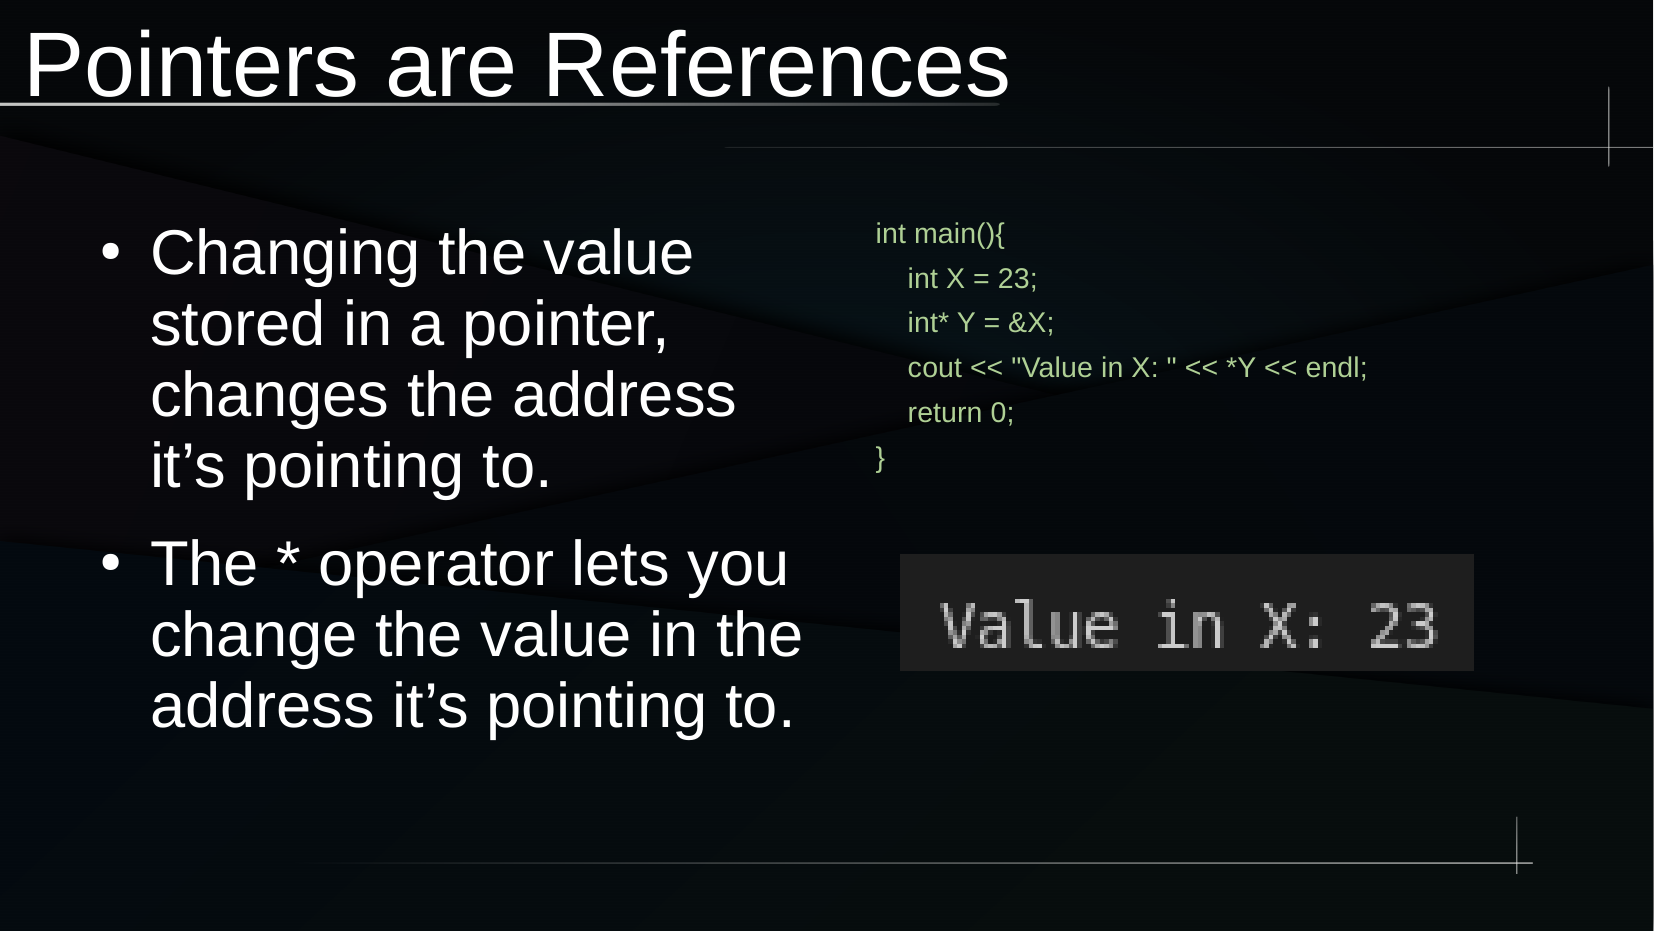

# Pointers are References
Changing the value stored in a pointer, changes the address it’s pointing to.
The * operator lets you change the value in the address it’s pointing to.
int main(){
 int X = 23;
 int* Y = &X;
 cout << "Value in X: " << *Y << endl;
 return 0;
}